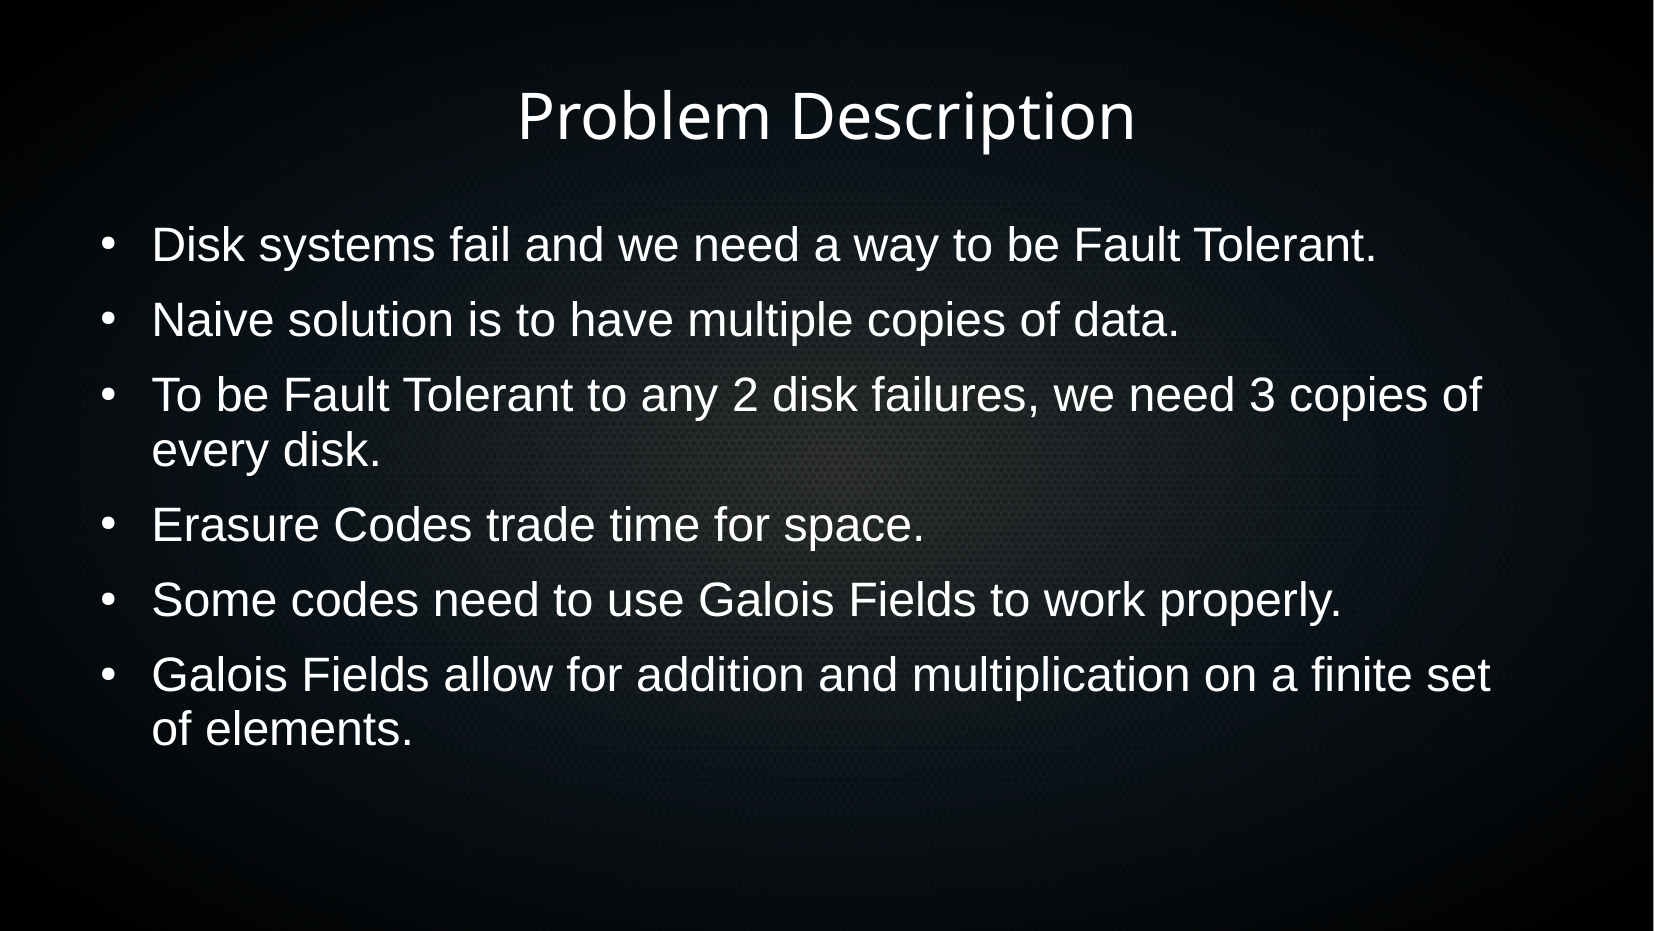

# Problem Description
Disk systems fail and we need a way to be Fault Tolerant.
Naive solution is to have multiple copies of data.
To be Fault Tolerant to any 2 disk failures, we need 3 copies of every disk.
Erasure Codes trade time for space.
Some codes need to use Galois Fields to work properly.
Galois Fields allow for addition and multiplication on a finite set of elements.